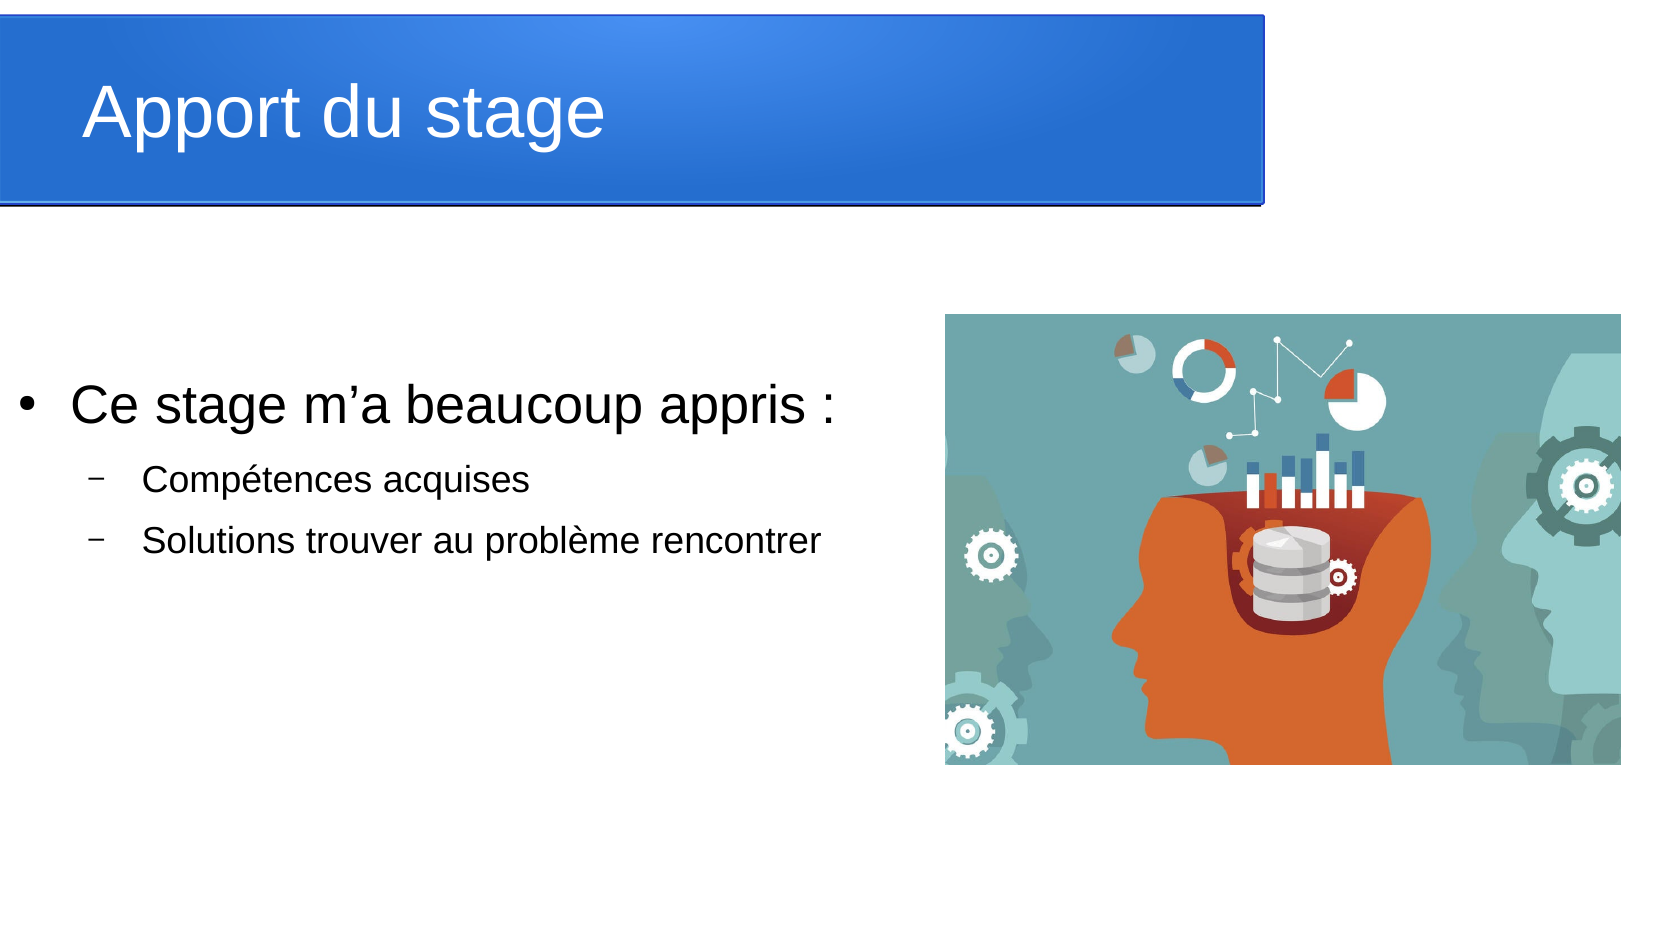

# Apport du stage
Ce stage m’a beaucoup appris :
Compétences acquises
Solutions trouver au problème rencontrer